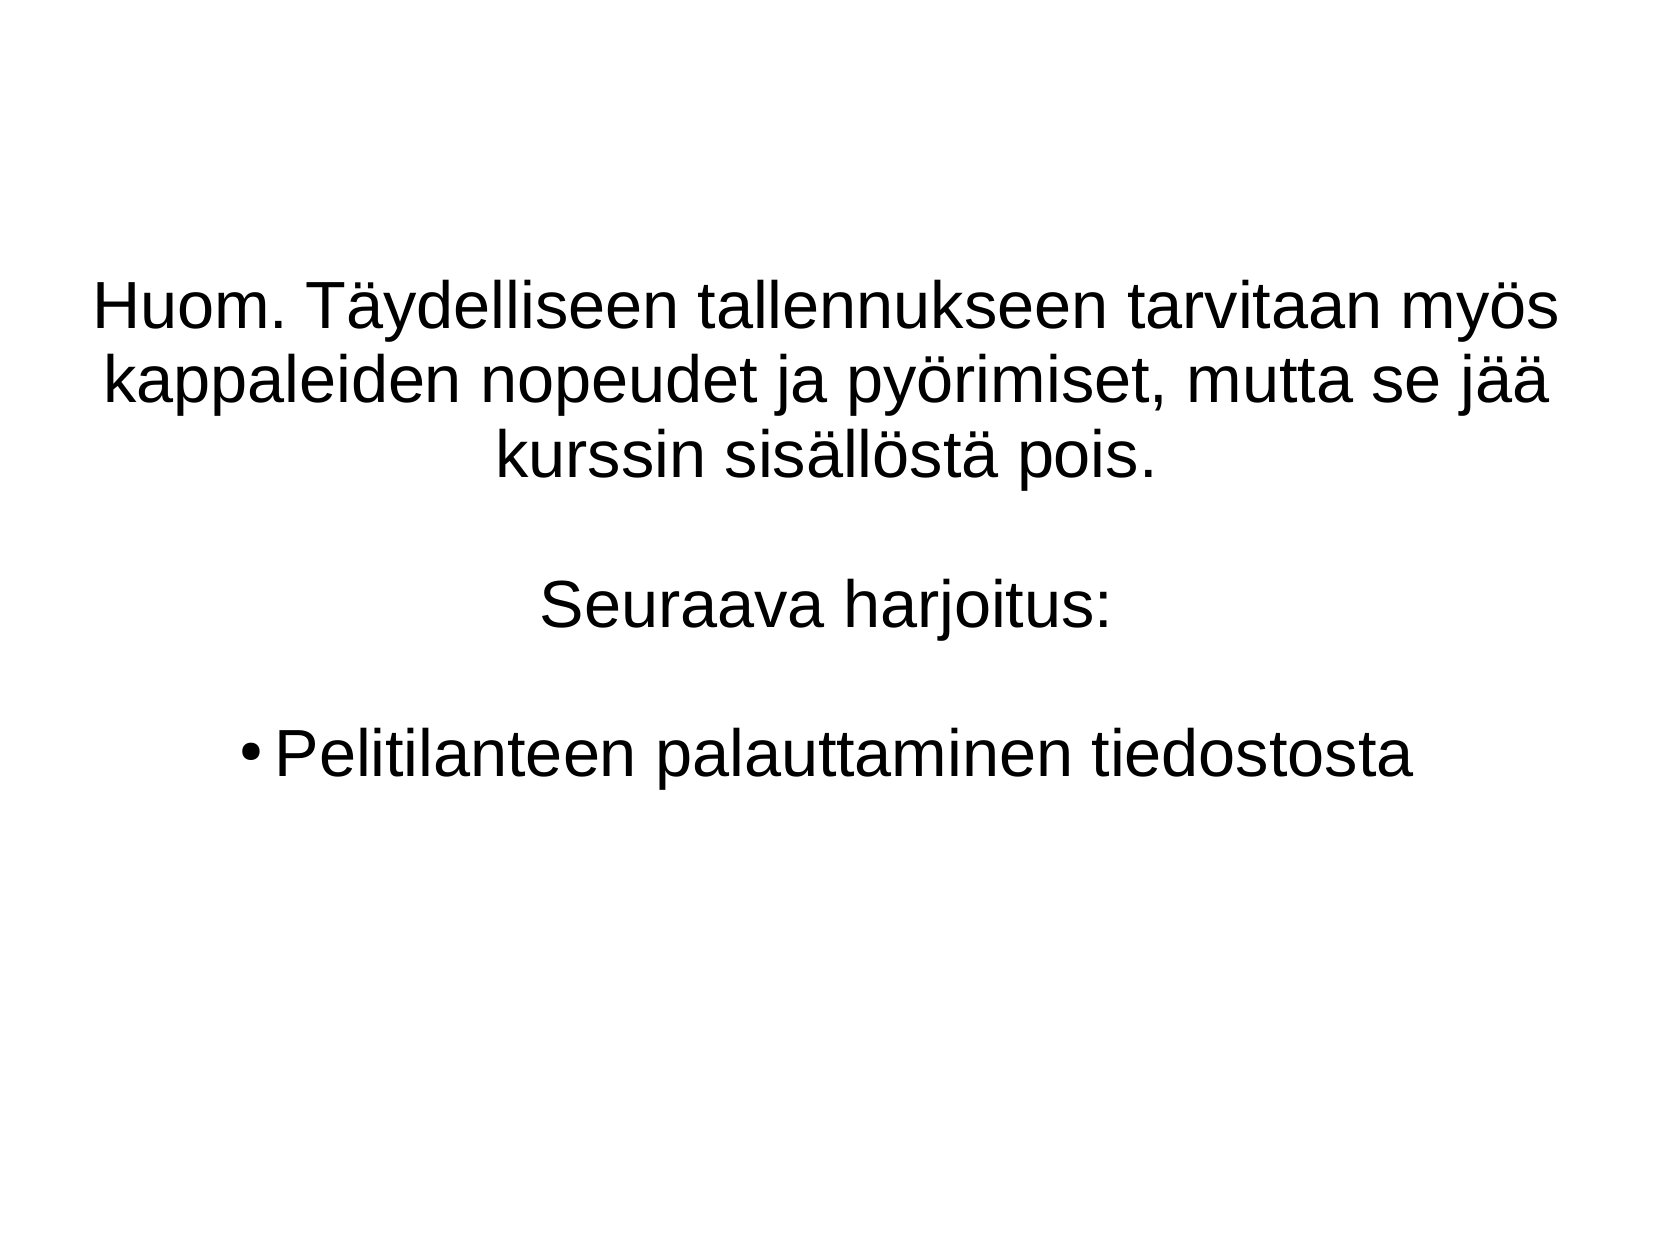

# Huom. Täydelliseen tallennukseen tarvitaan myös kappaleiden nopeudet ja pyörimiset, mutta se jää kurssin sisällöstä pois.
Seuraava harjoitus:
Pelitilanteen palauttaminen tiedostosta